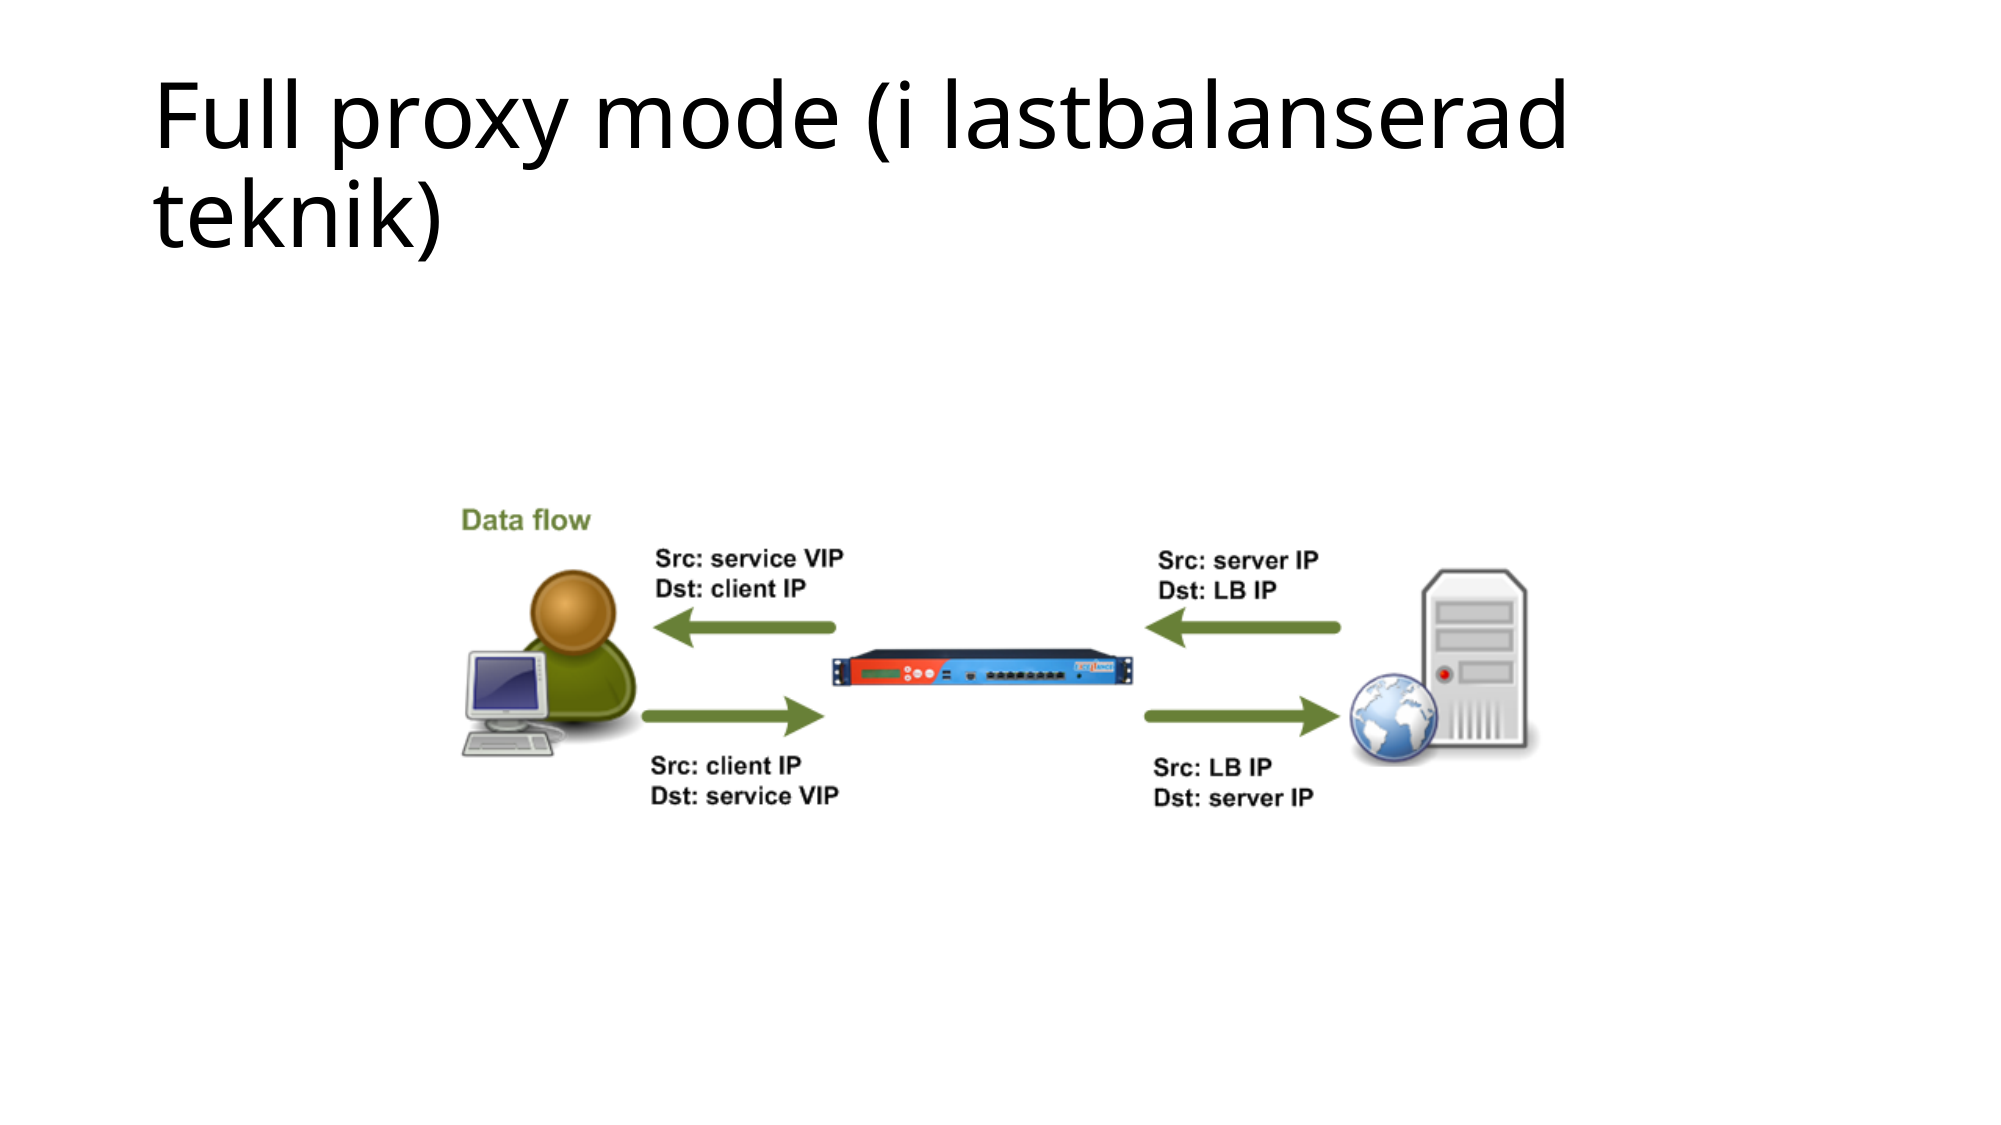

# Full proxy mode (i lastbalanserad teknik)